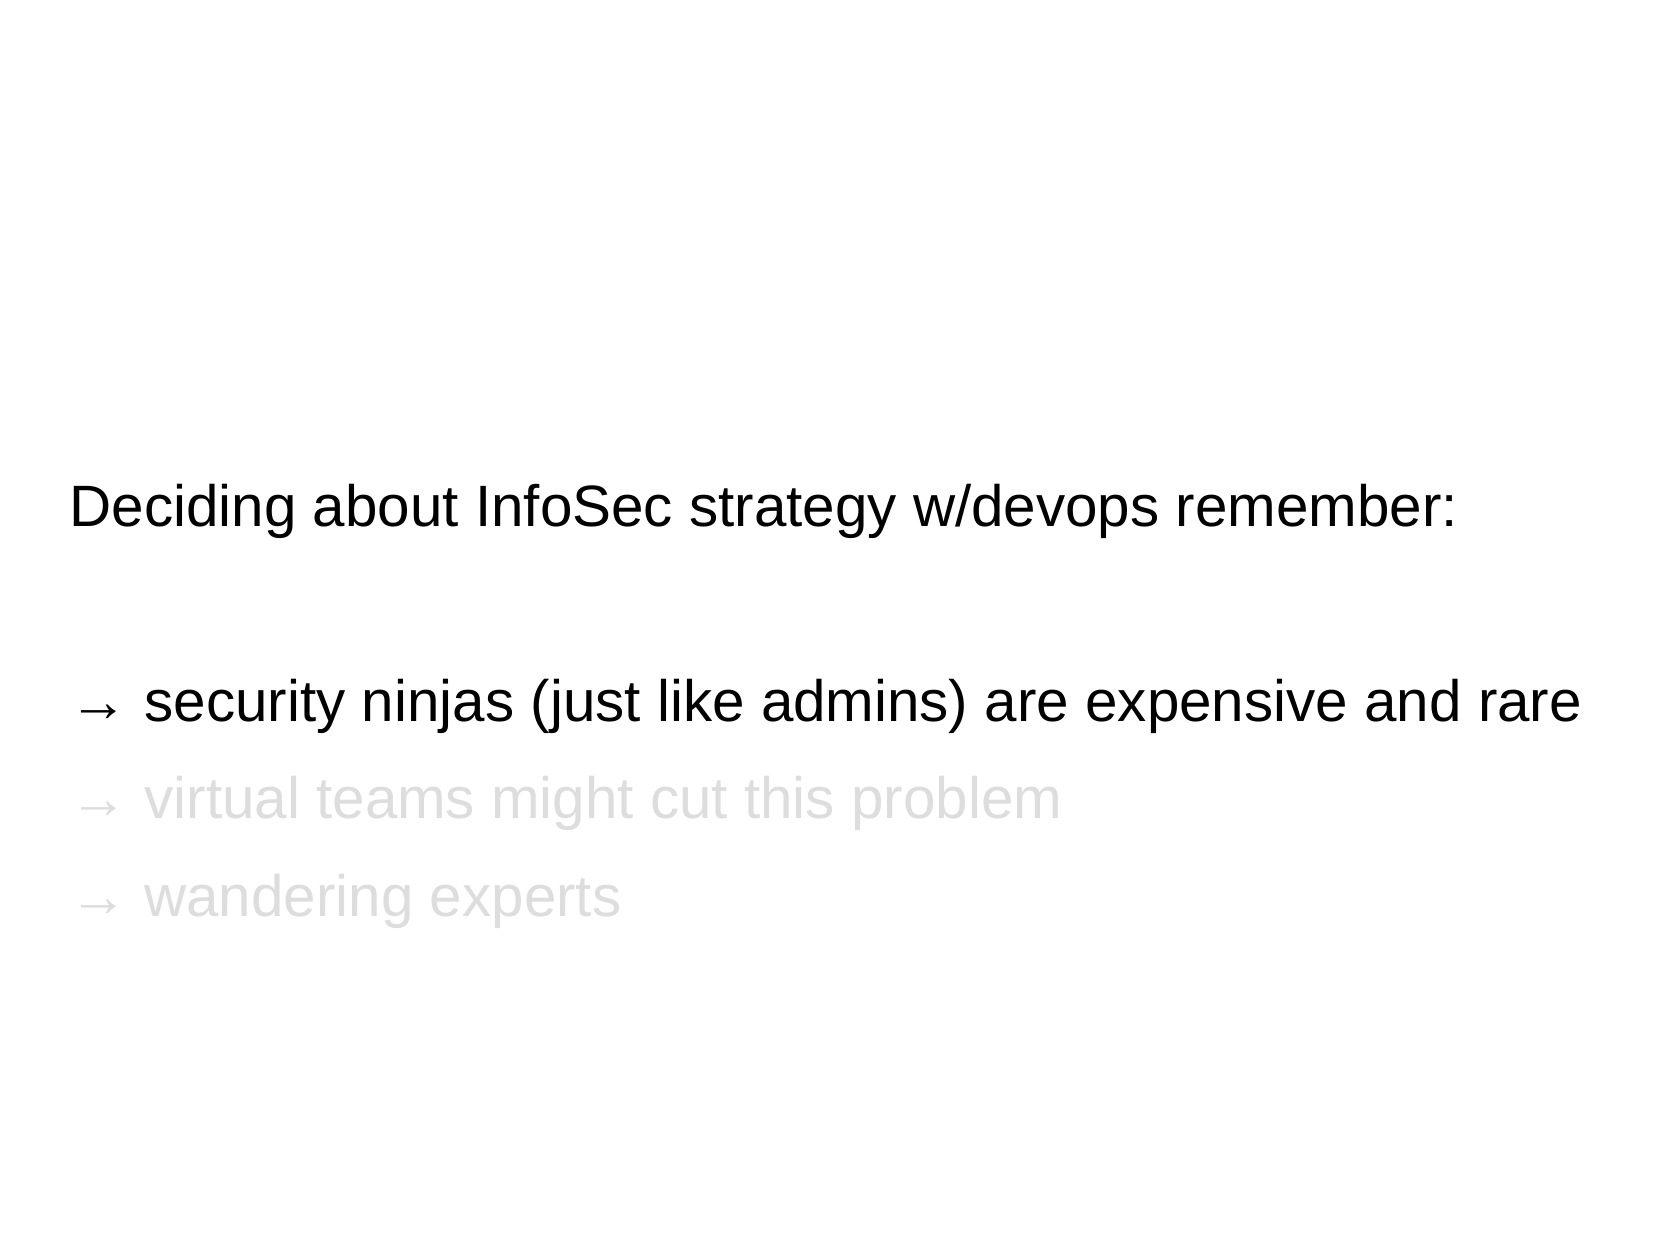

Deciding about InfoSec strategy w/devops remember:
→ security ninjas (just like admins) are expensive and rare
→ virtual teams might cut this problem
→ wandering experts